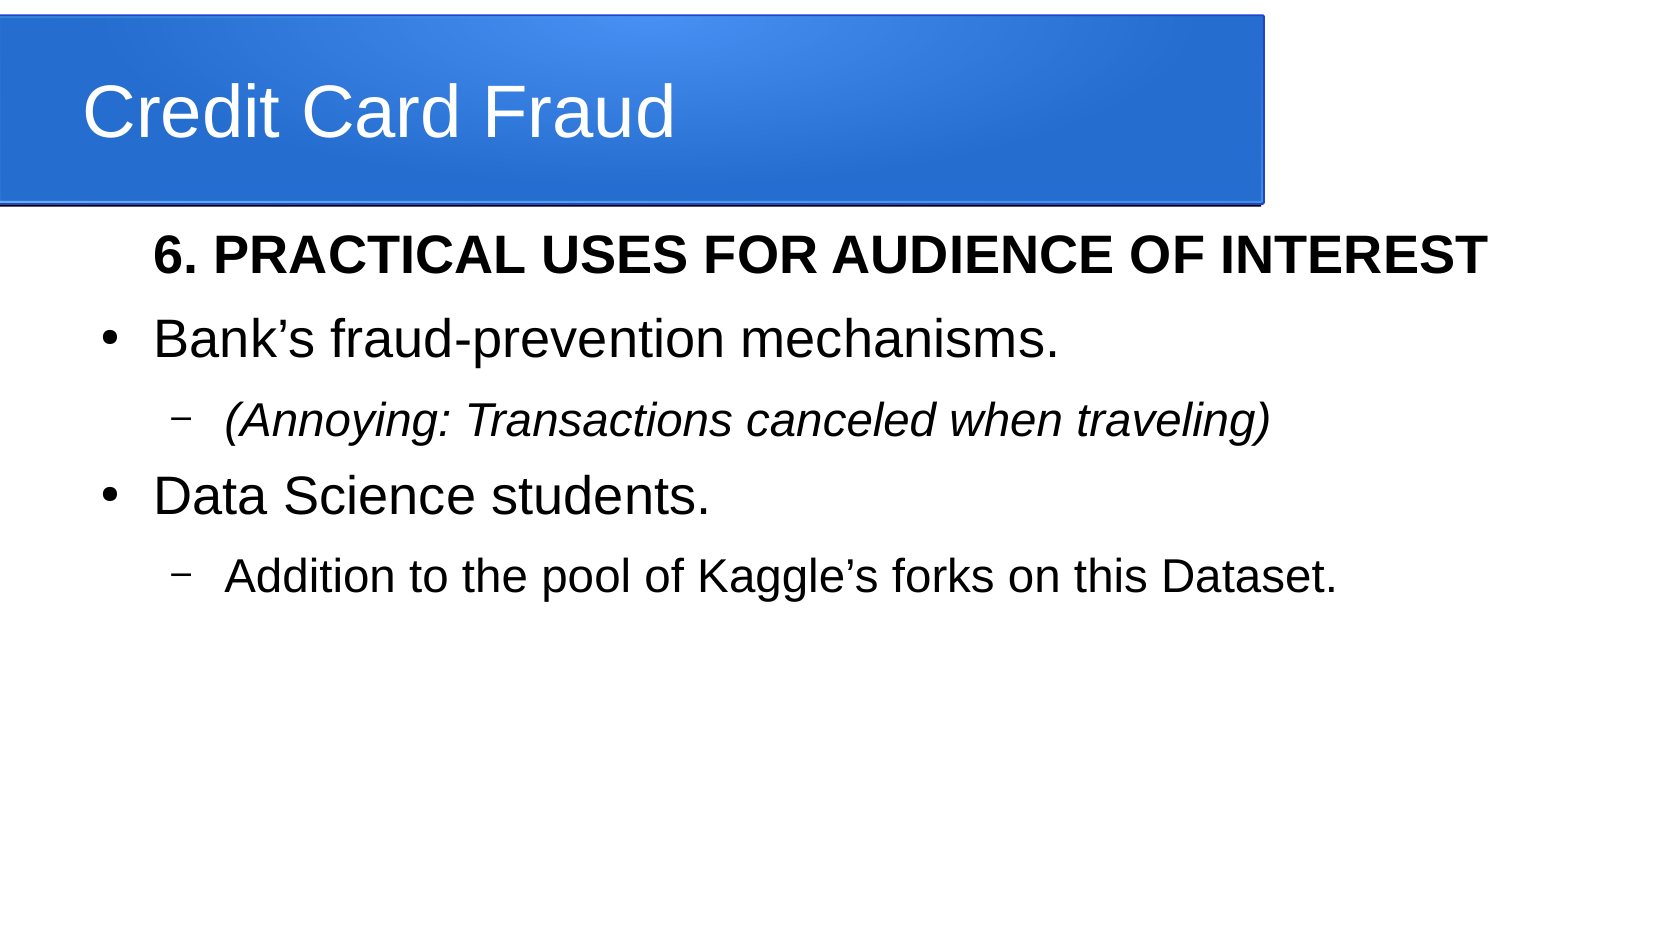

# Credit Card Fraud
6. PRACTICAL USES FOR AUDIENCE OF INTEREST
Bank’s fraud-prevention mechanisms.
(Annoying: Transactions canceled when traveling)
Data Science students.
Addition to the pool of Kaggle’s forks on this Dataset.